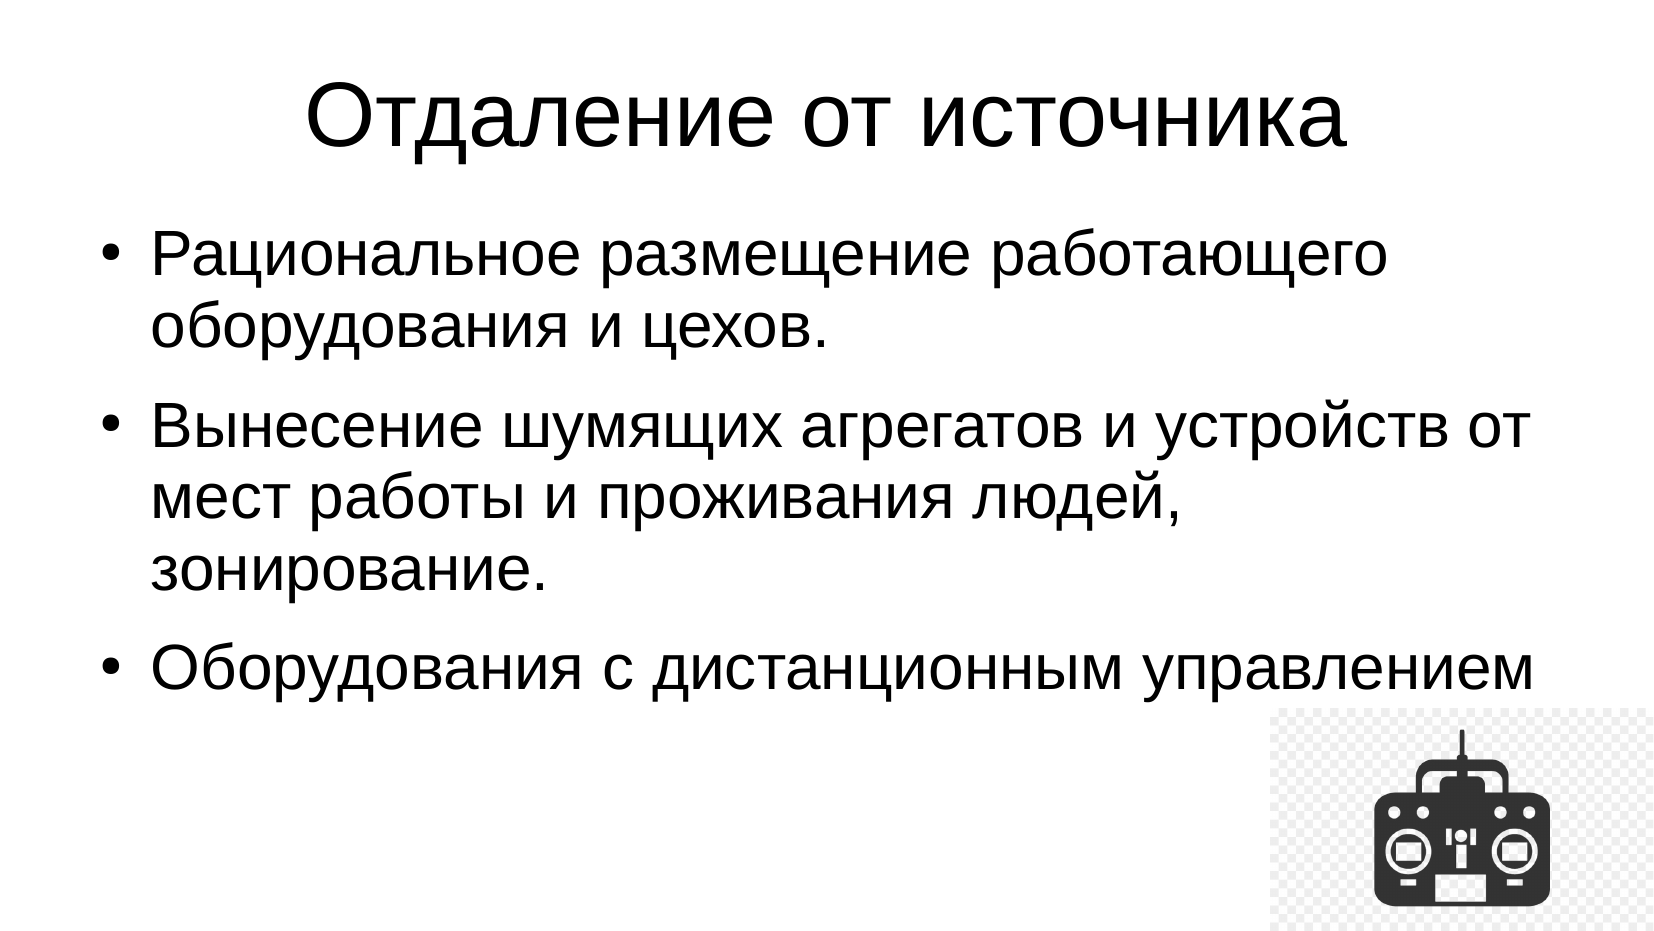

# Отдаление от источника
Рациональное размещение работающего оборудования и цехов.
Вынесение шумящих агрегатов и устройств от мест работы и проживания людей, зонирование.
Оборудования с дистанционным управлением